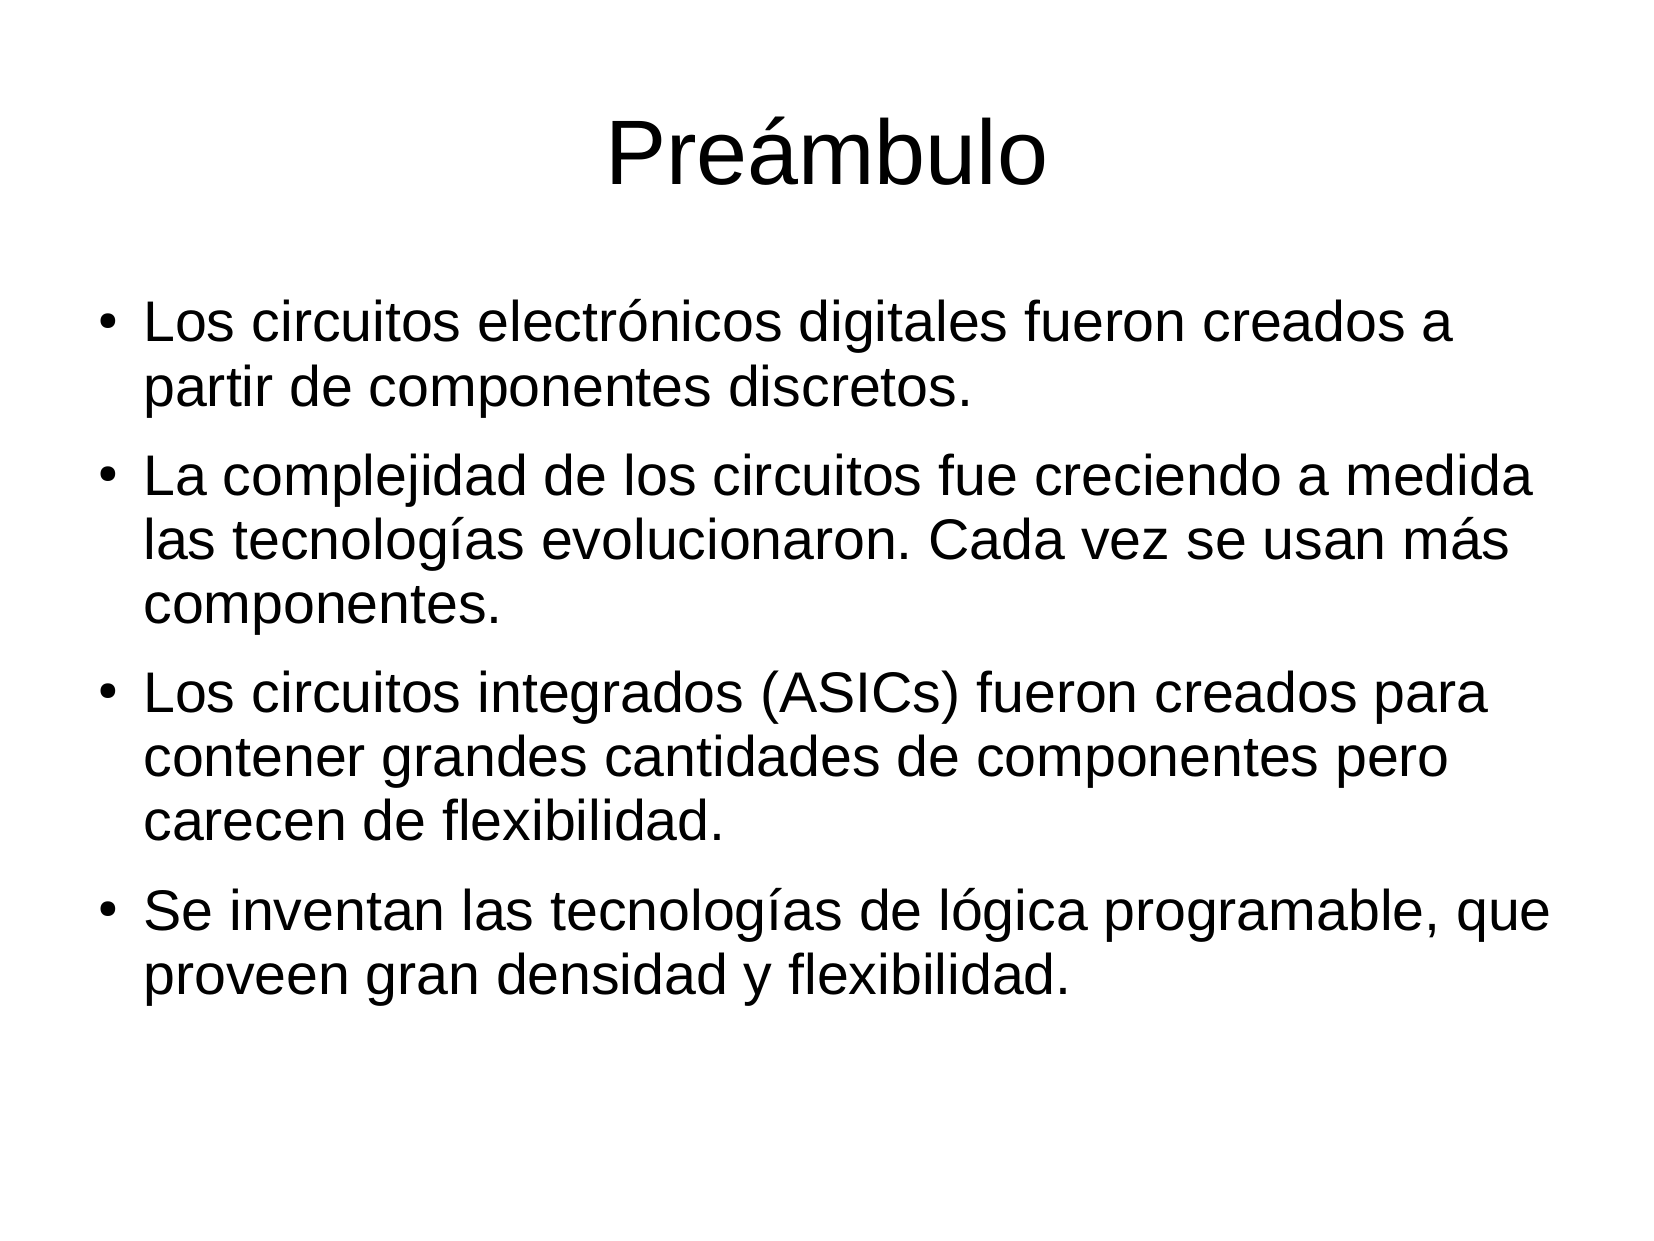

# Preámbulo
Los circuitos electrónicos digitales fueron creados a partir de componentes discretos.
La complejidad de los circuitos fue creciendo a medida las tecnologías evolucionaron. Cada vez se usan más componentes.
Los circuitos integrados (ASICs) fueron creados para contener grandes cantidades de componentes pero carecen de flexibilidad.
Se inventan las tecnologías de lógica programable, que proveen gran densidad y flexibilidad.